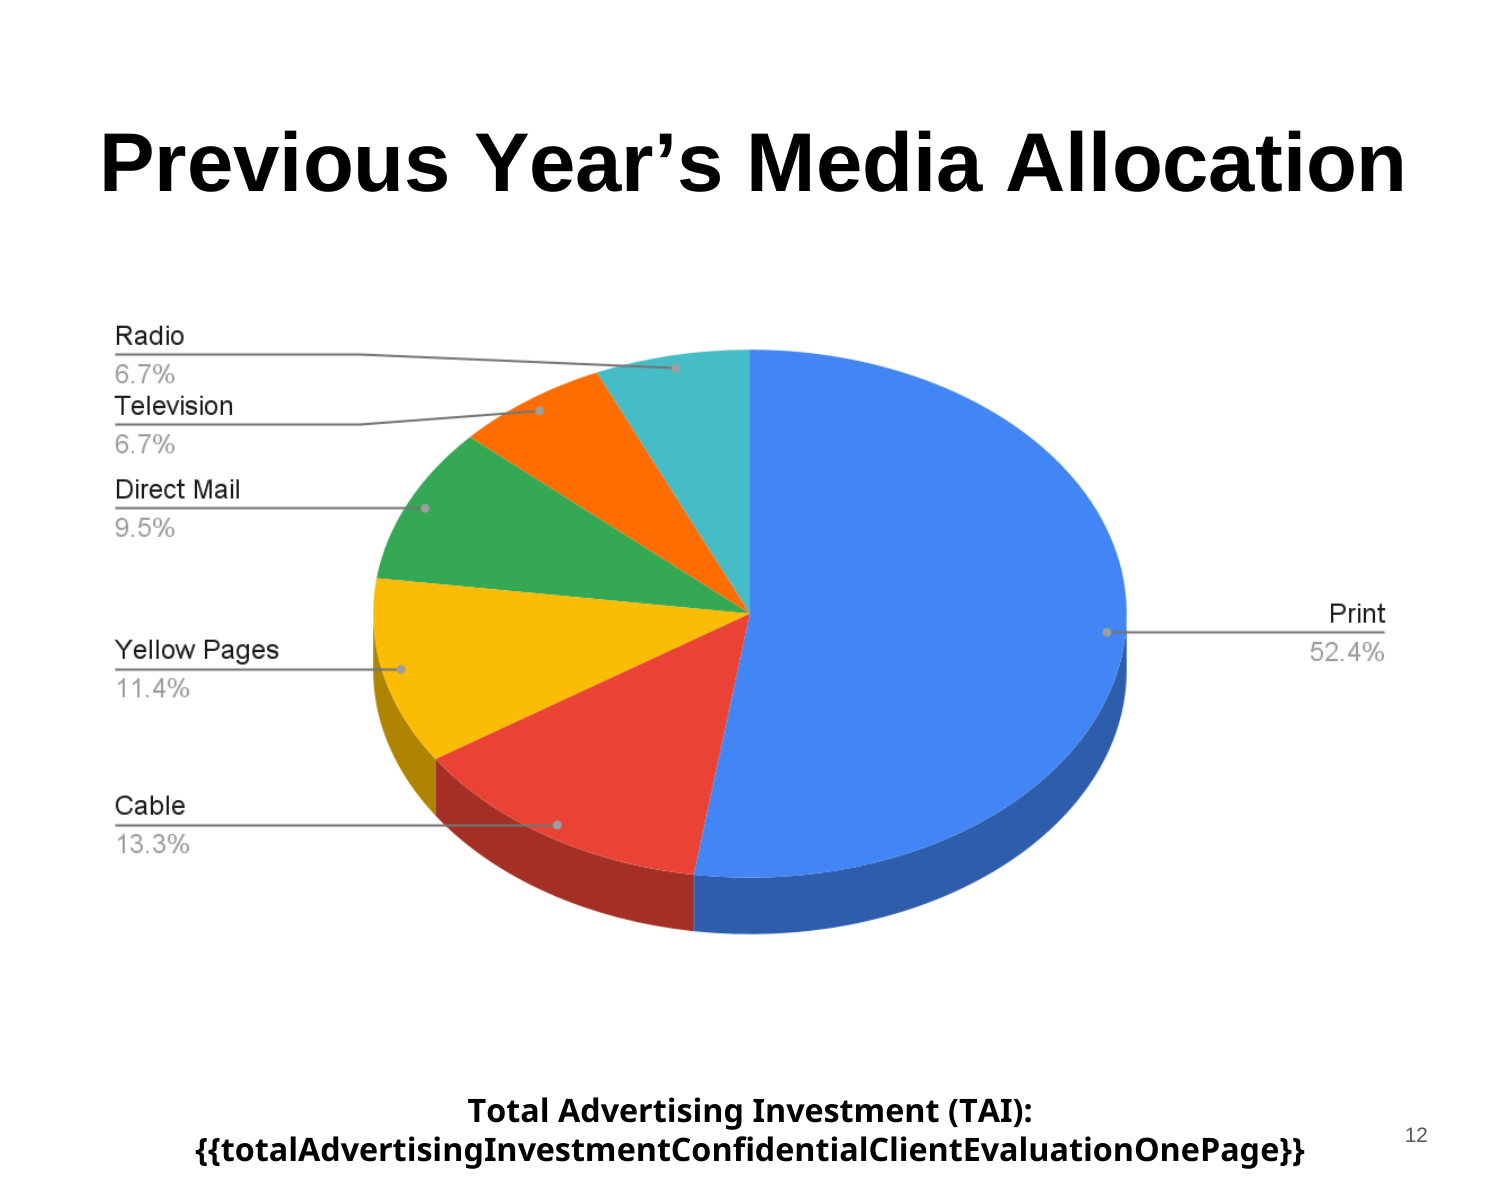

Previous Year’s Media Allocation
Total Advertising Investment (TAI): {{totalAdvertisingInvestmentConfidentialClientEvaluationOnePage}}
11